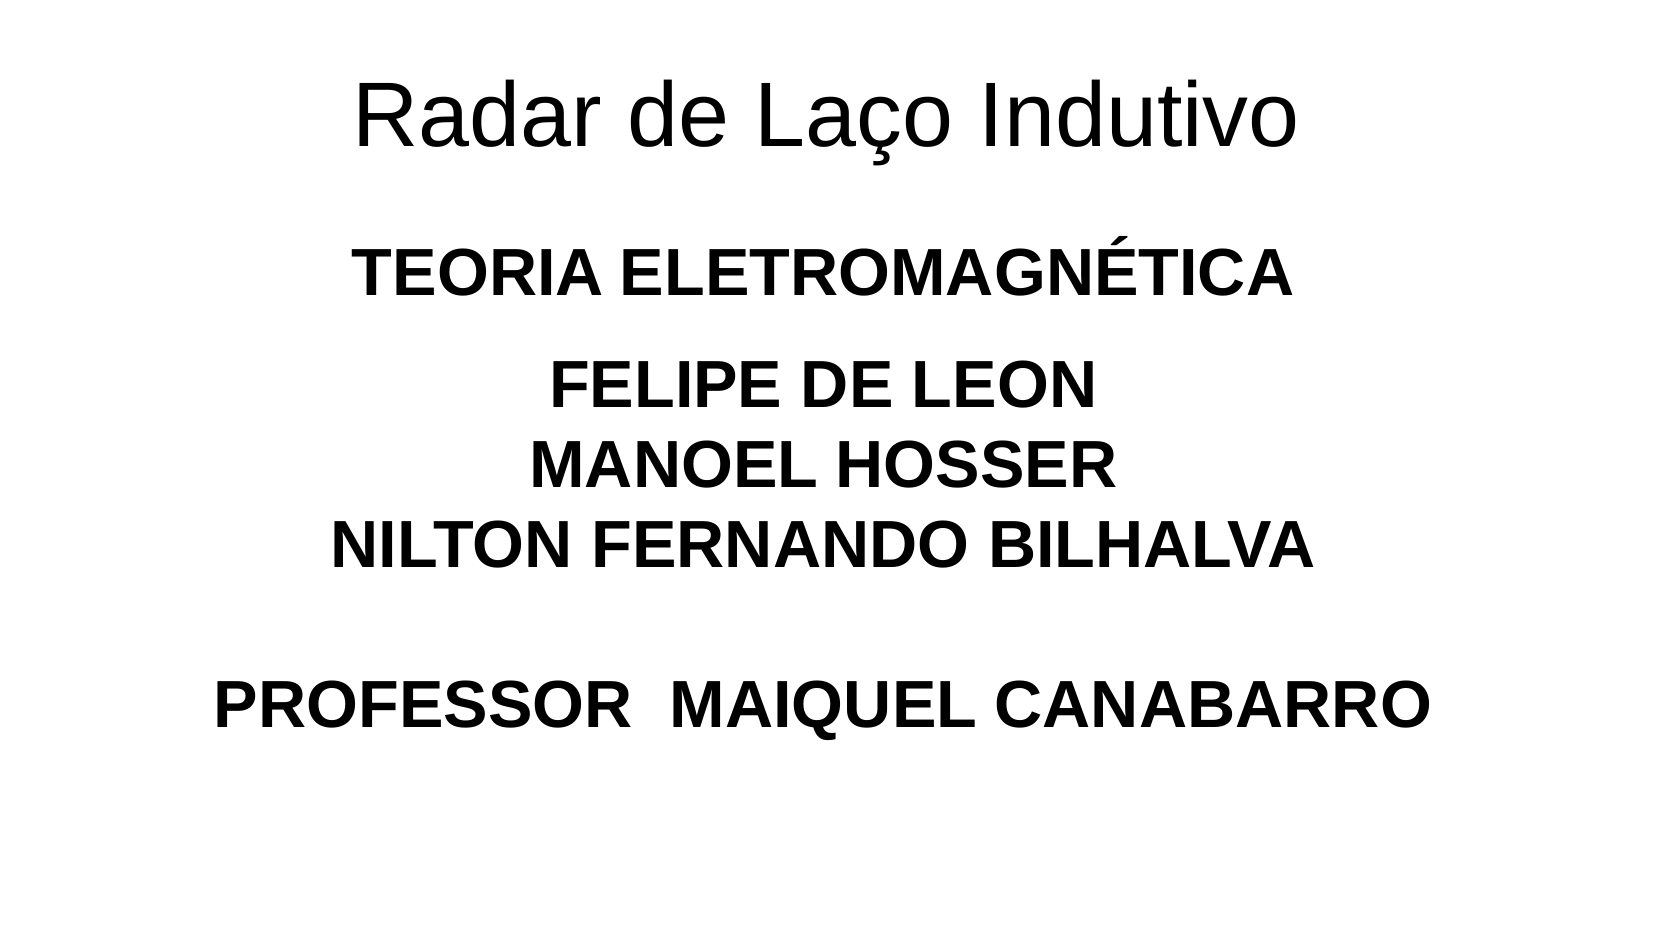

# Radar de Laço Indutivo
TEORIA ELETROMAGNÉTICA
FELIPE DE LEON
MANOEL HOSSER
NILTON FERNANDO BILHALVA
PROFESSOR MAIQUEL CANABARRO